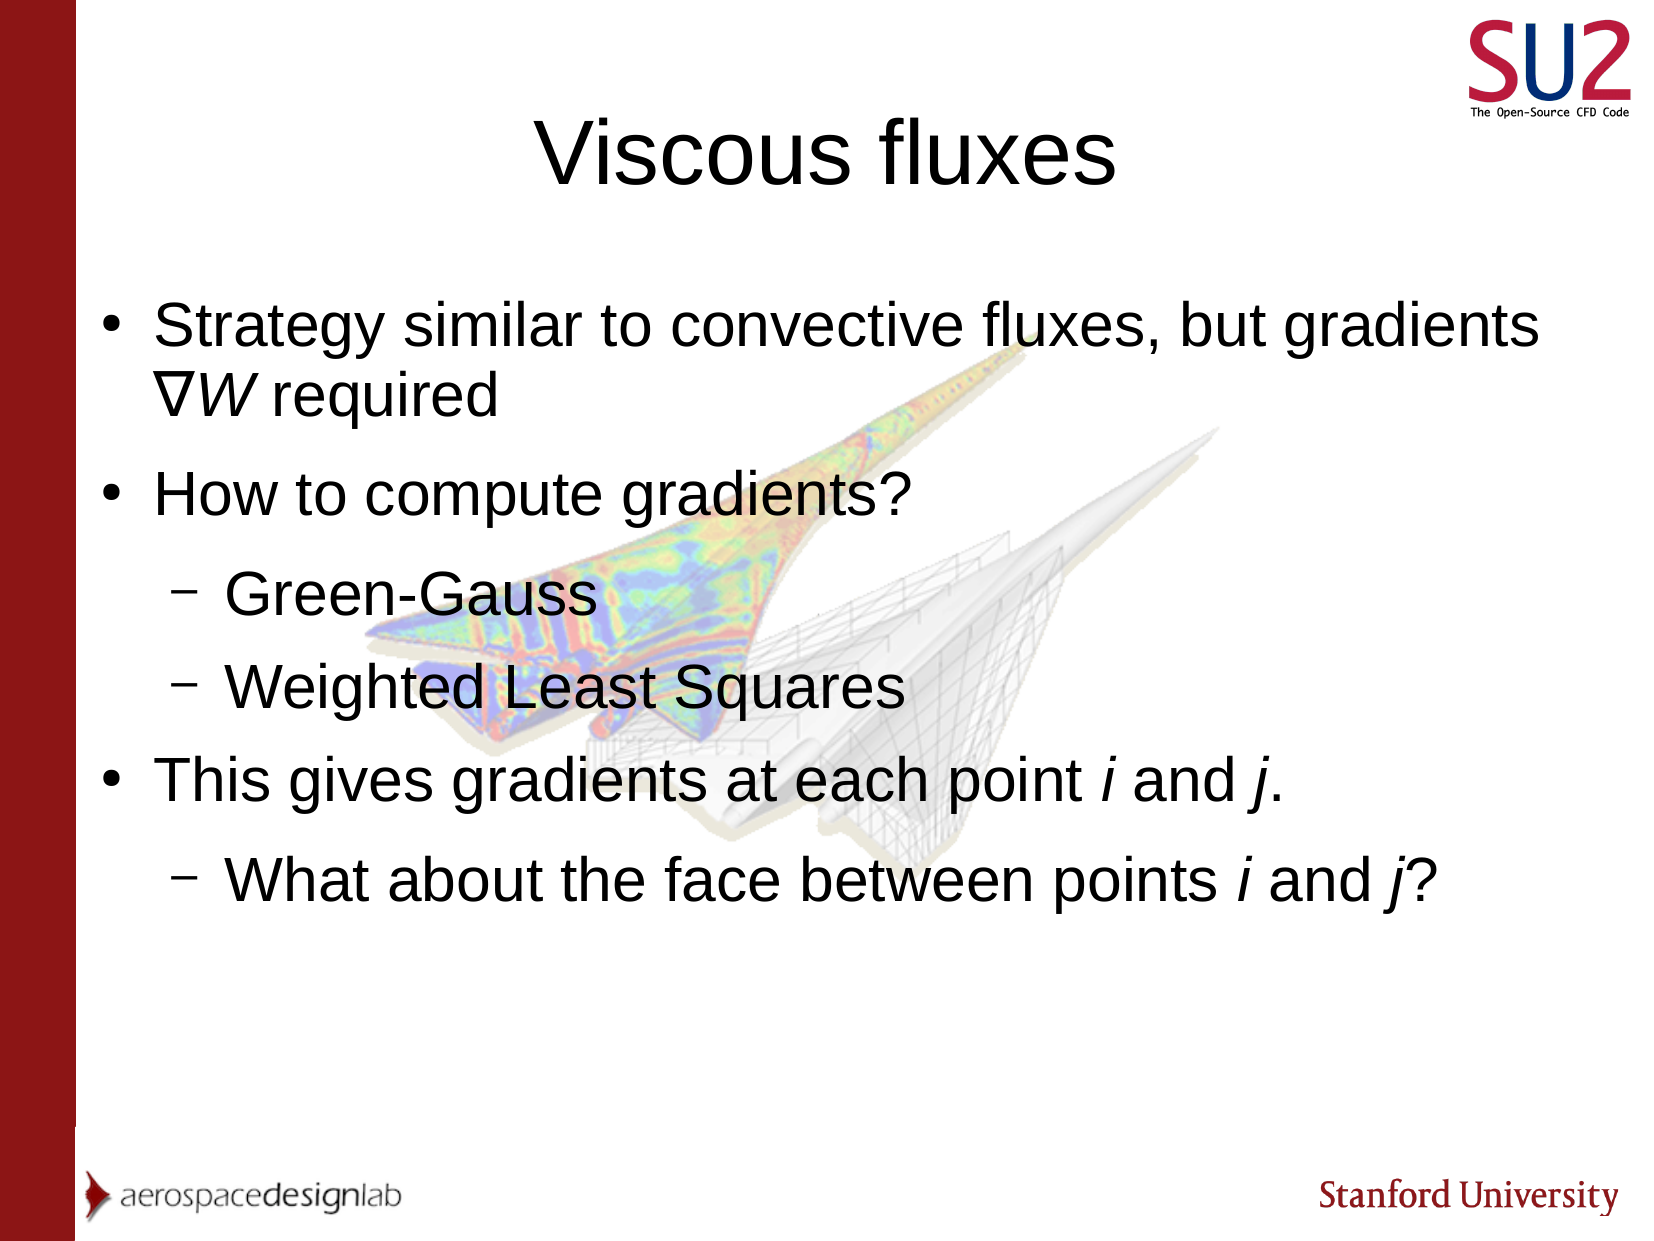

# Viscous fluxes
Strategy similar to convective fluxes, but gradients ∇W required
How to compute gradients?
Green-Gauss
Weighted Least Squares
This gives gradients at each point i and j.
What about the face between points i and j?